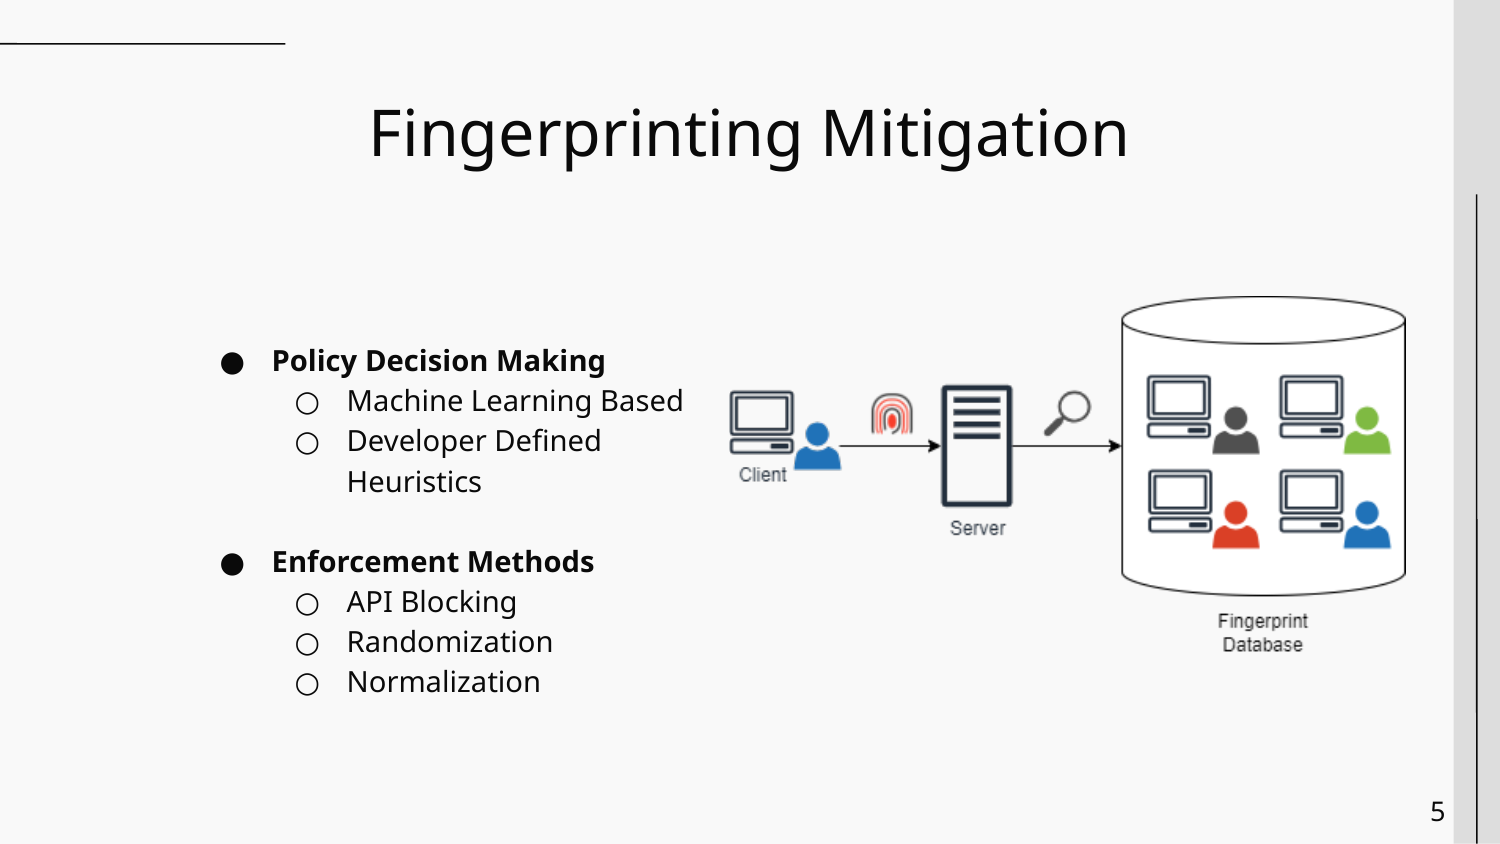

# Fingerprinting Mitigation
Policy Decision Making
Machine Learning Based
Developer Defined Heuristics
Enforcement Methods
API Blocking
Randomization
Normalization